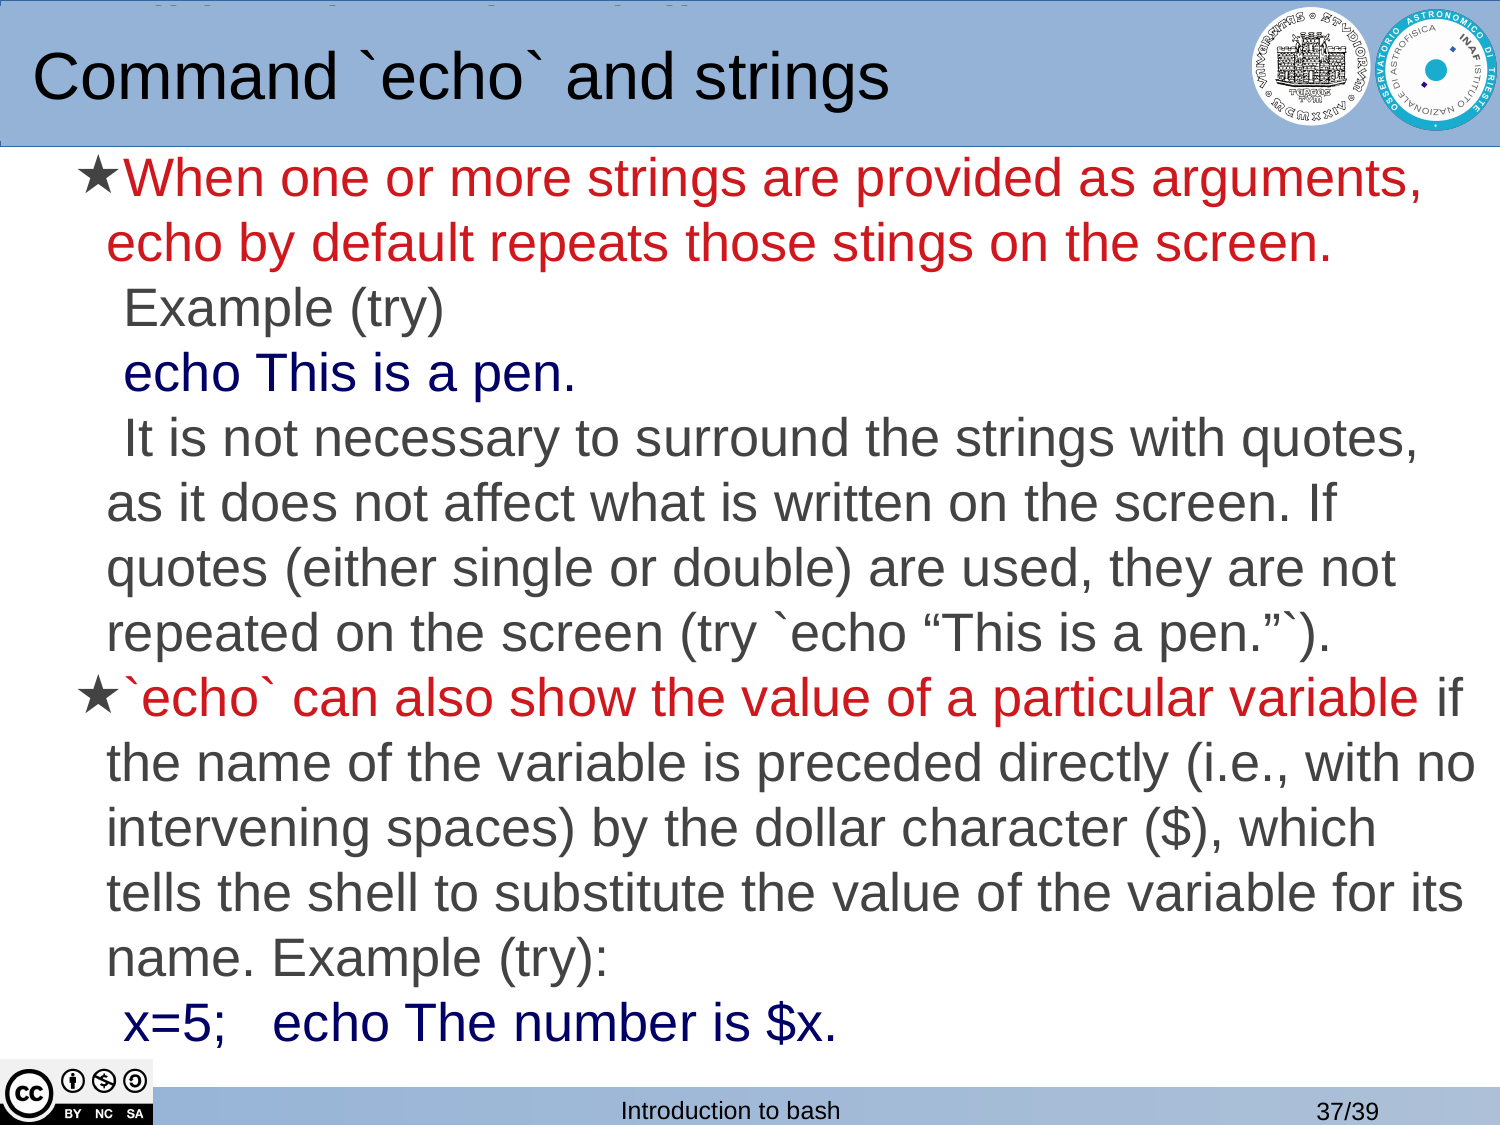

Traditional service delivery
Command `echo` and strings
# When one or more strings are provided as arguments, echo by default repeats those stings on the screen.
Example (try)
echo This is a pen.
It is not necessary to surround the strings with quotes, as it does not affect what is written on the screen. If quotes (either single or double) are used, they are not repeated on the screen (try `echo “This is a pen.”`).
`echo` can also show the value of a particular variable if the name of the variable is preceded directly (i.e., with no intervening spaces) by the dollar character ($), which tells the shell to substitute the value of the variable for its name. Example (try):
x=5; echo The number is $x.